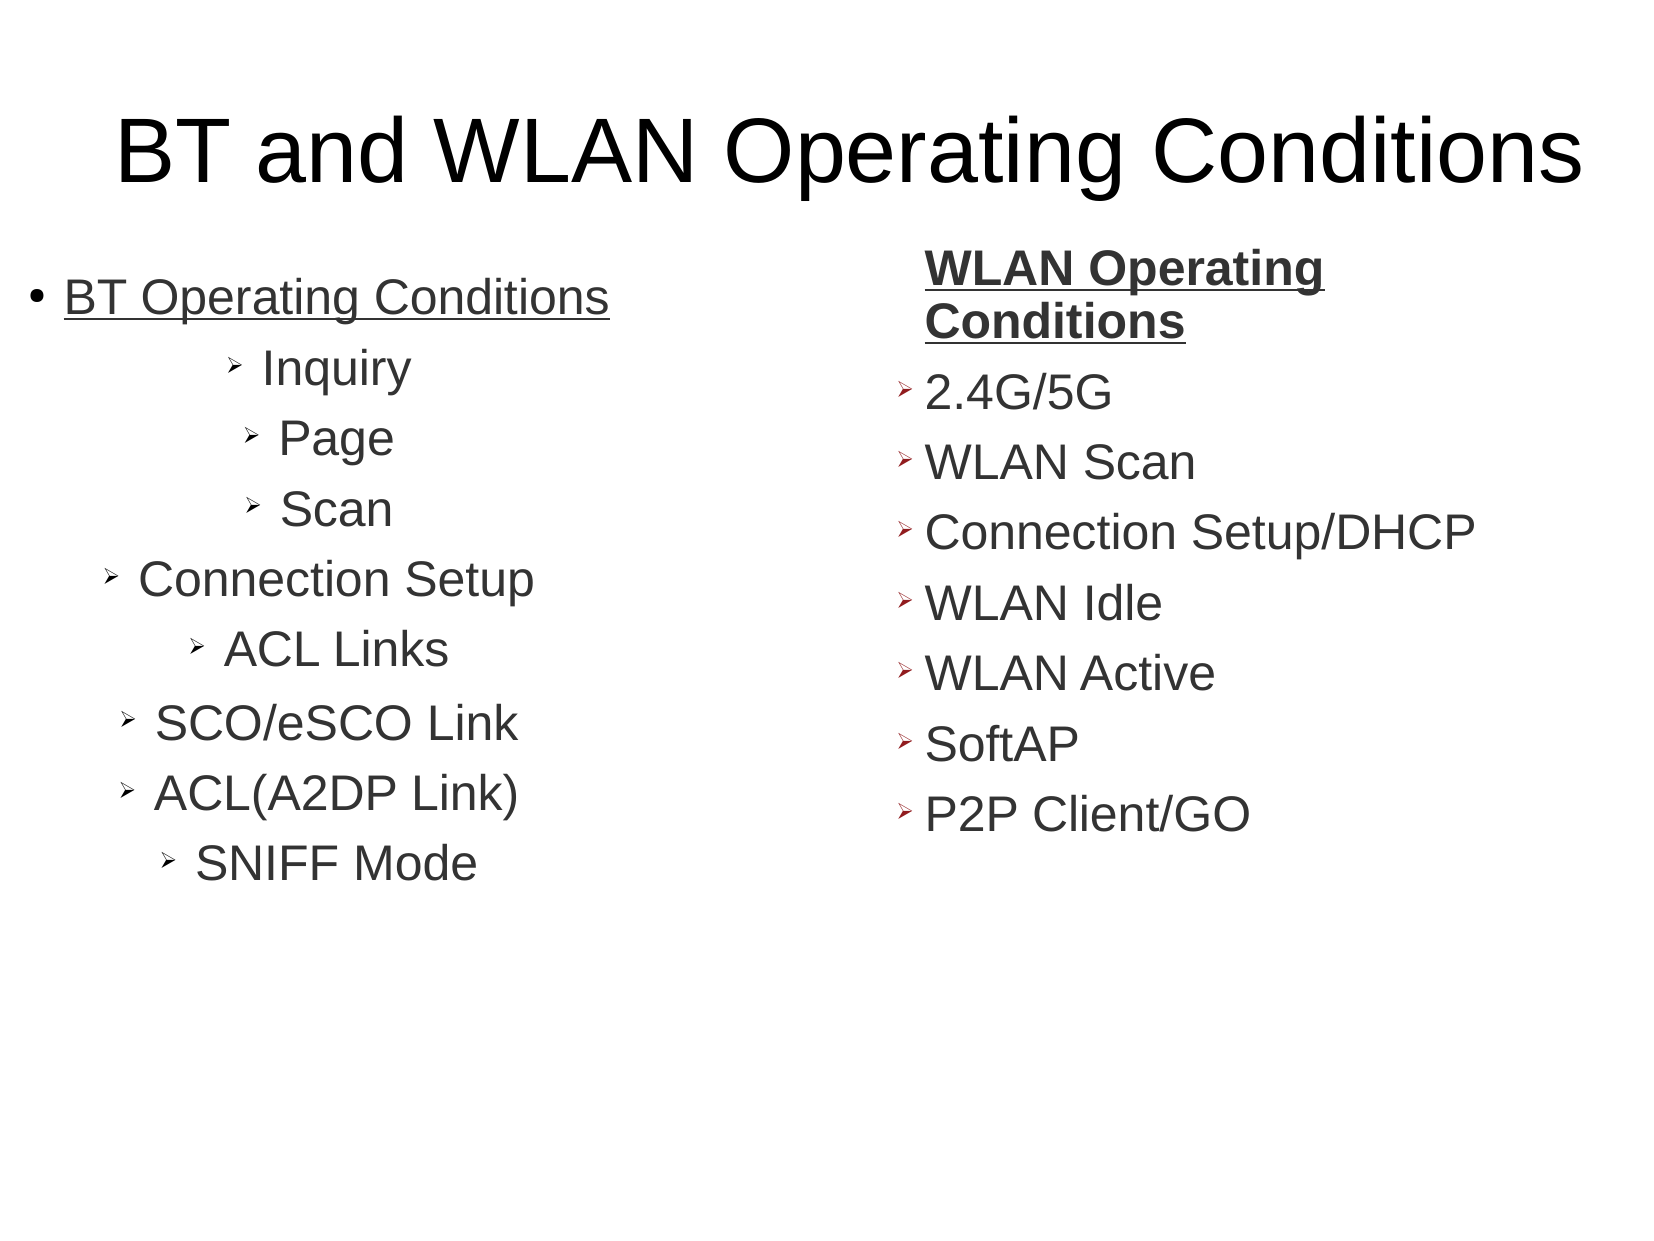

# BT and WLAN Operating Conditions
WLAN Operating Conditions
2.4G/5G
WLAN Scan
Connection Setup/DHCP
WLAN Idle
WLAN Active
SoftAP
P2P Client/GO
BT Operating Conditions
Inquiry
Page
Scan
Connection Setup
ACL Links
SCO/eSCO Link
ACL(A2DP Link)
SNIFF Mode